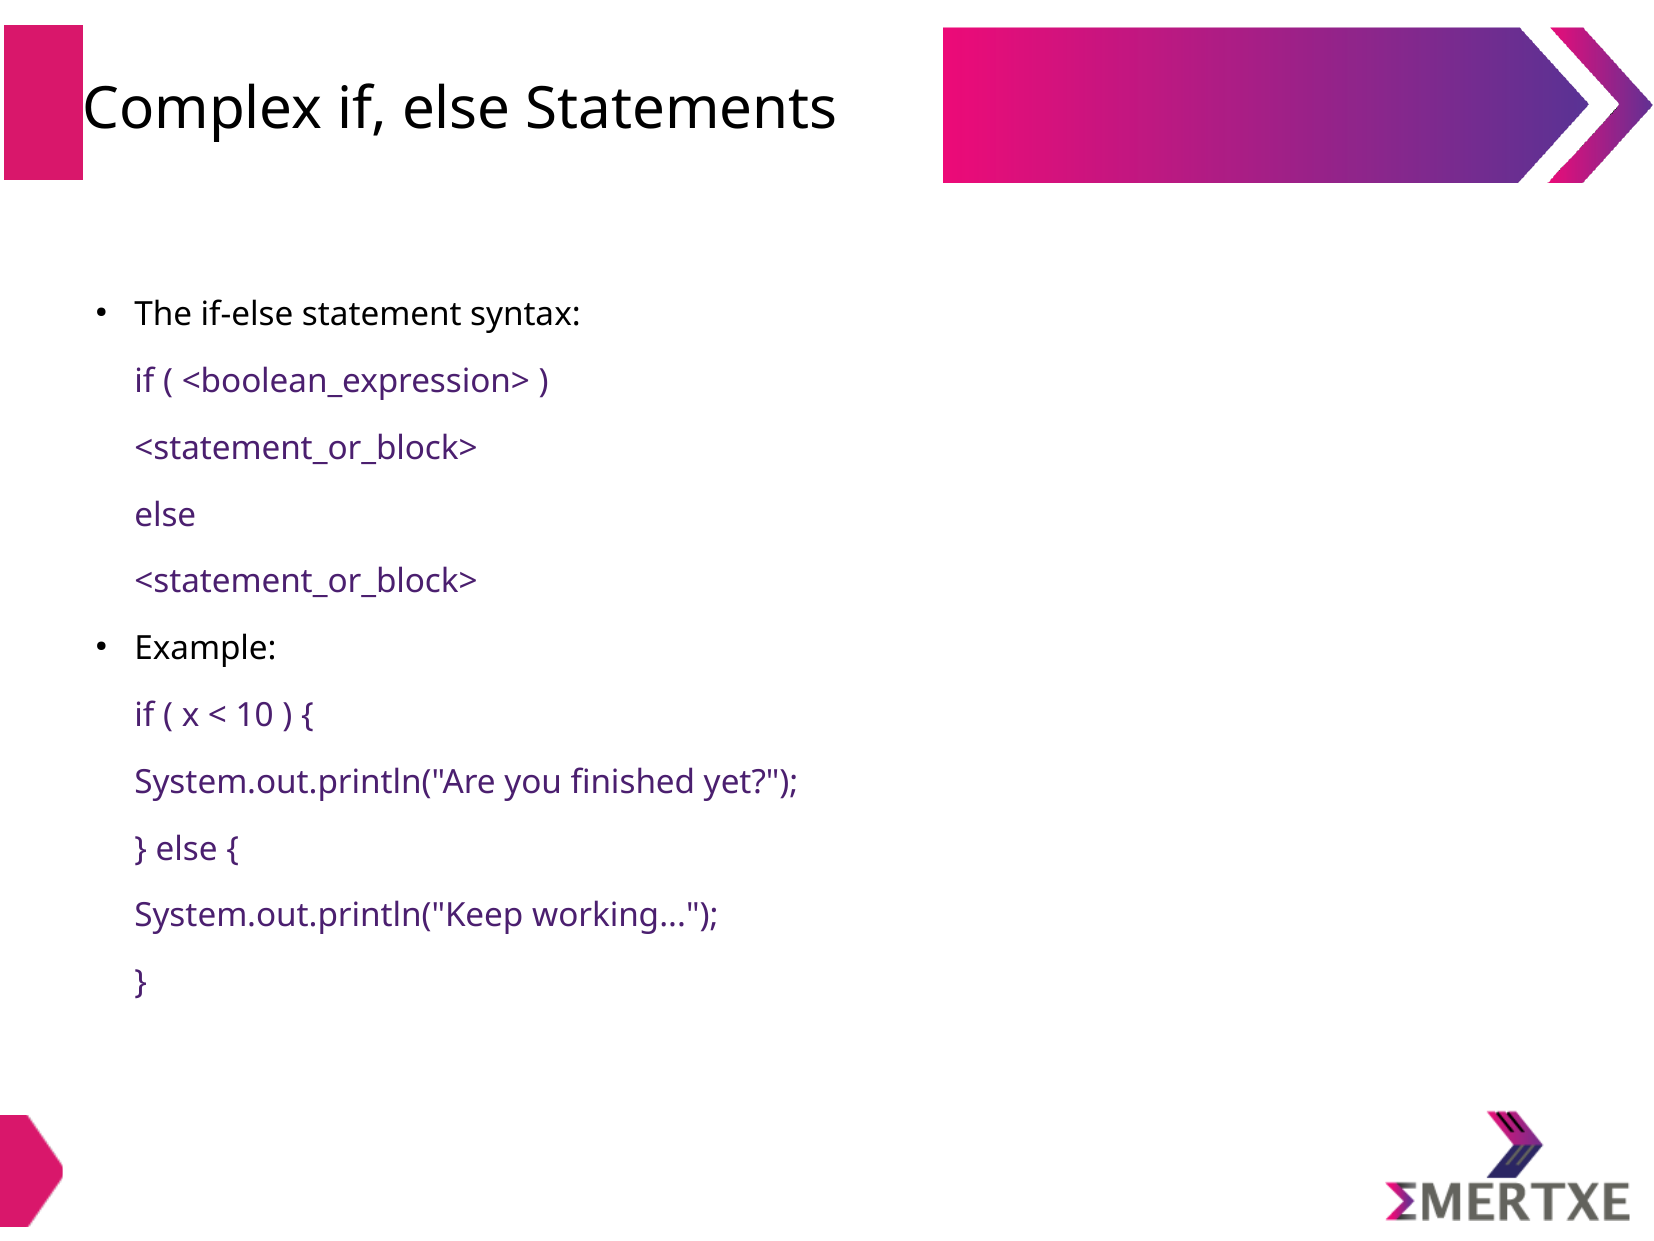

# Complex if, else Statements
The if-else statement syntax:
if ( <boolean_expression> )
<statement_or_block>
else
<statement_or_block>
Example:
if ( x < 10 ) {
System.out.println("Are you finished yet?");
} else {
System.out.println("Keep working...");
}